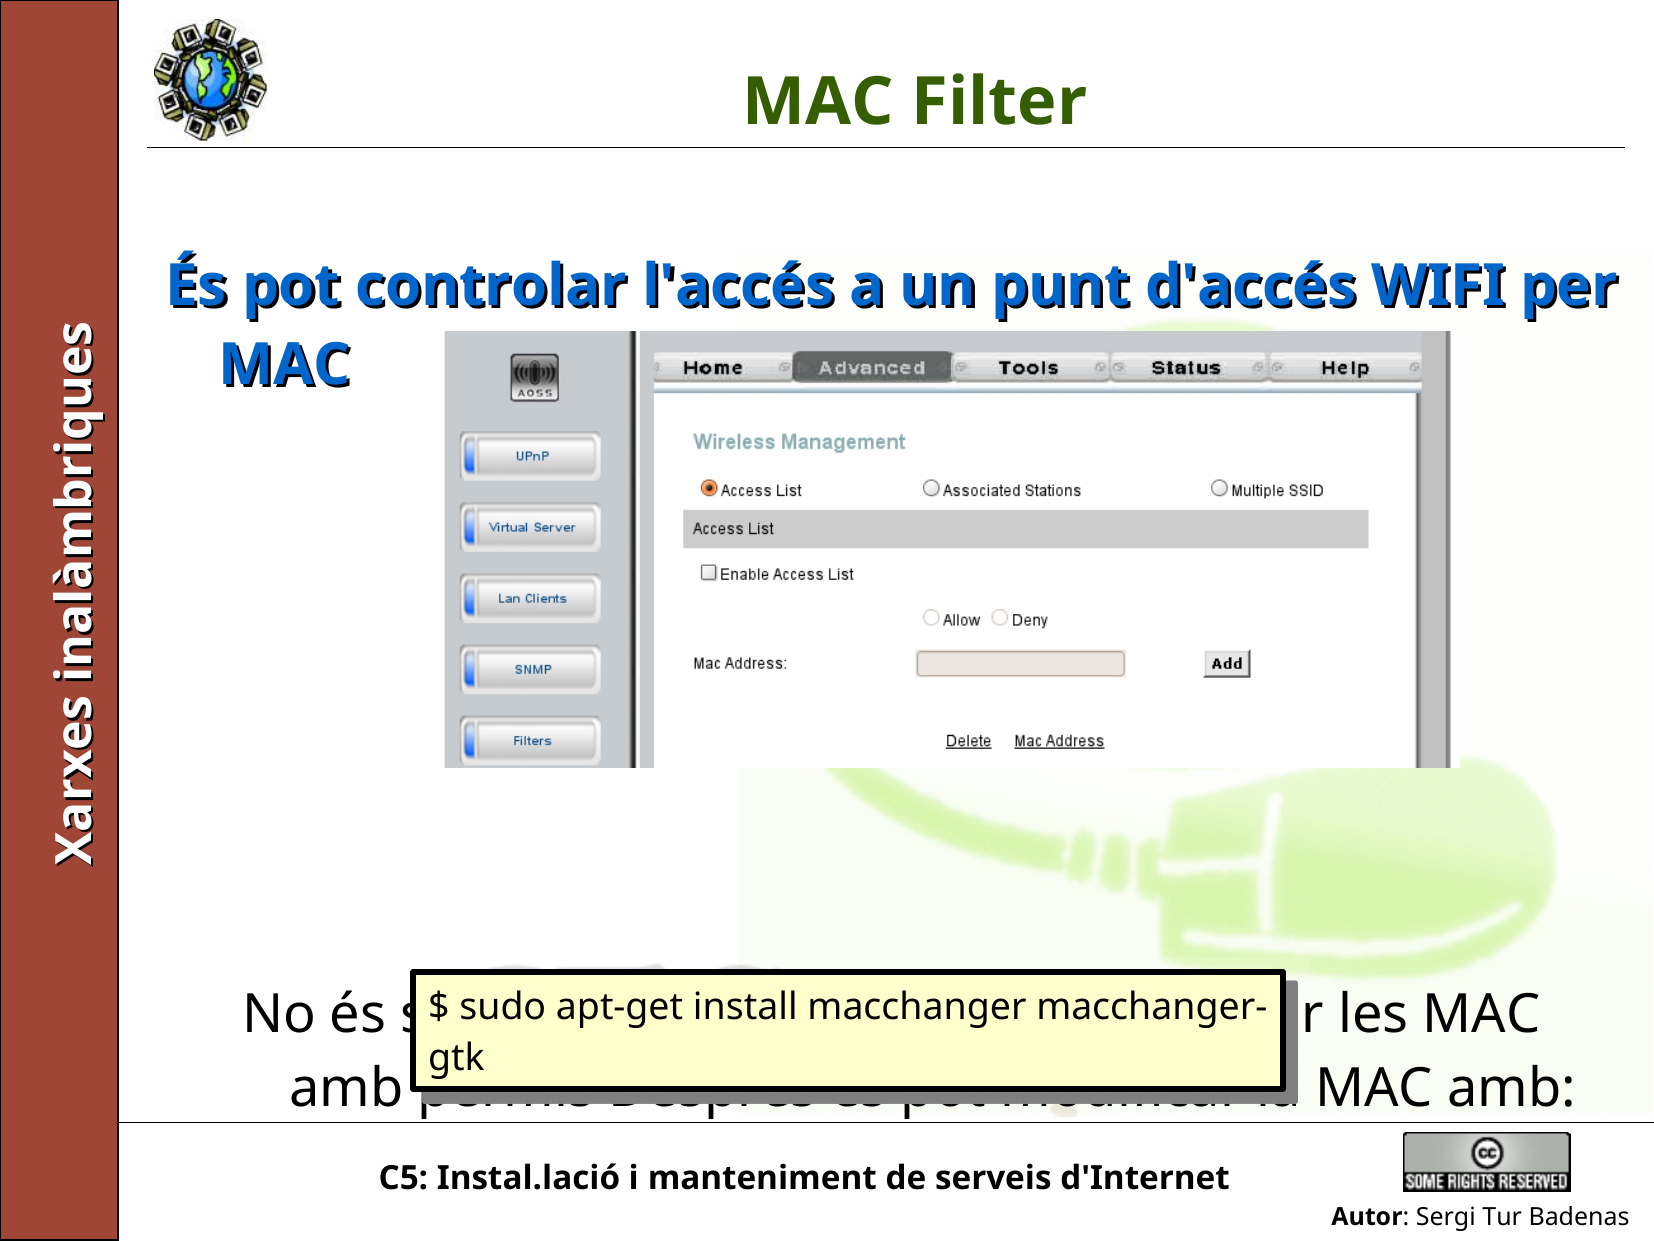

# MAC Filter
És pot controlar l'accés a un punt d'accés WIFI per MAC
No és segur. Amb kismet es poden obtenir les MAC amb permís Després es pot modificar la MAC amb:
$ sudo apt-get install macchanger macchanger-gtk